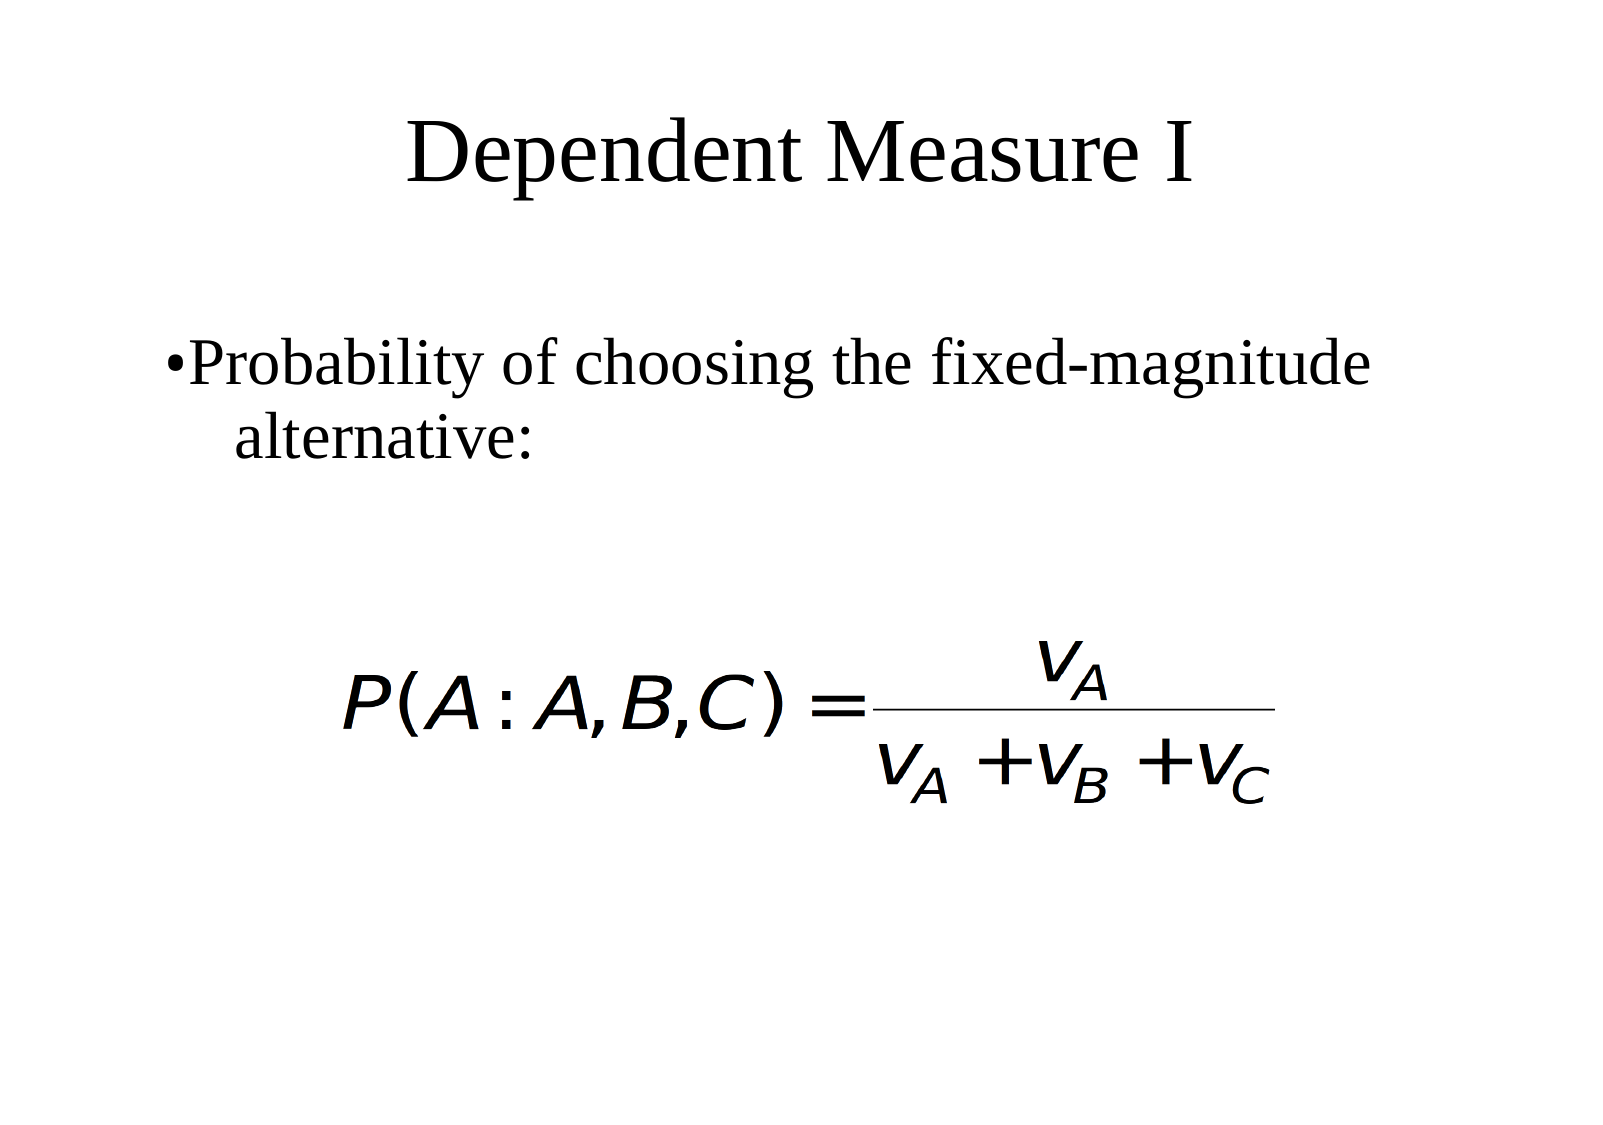

Dependent Measure I
Probability of choosing the fixed-magnitude alternative: